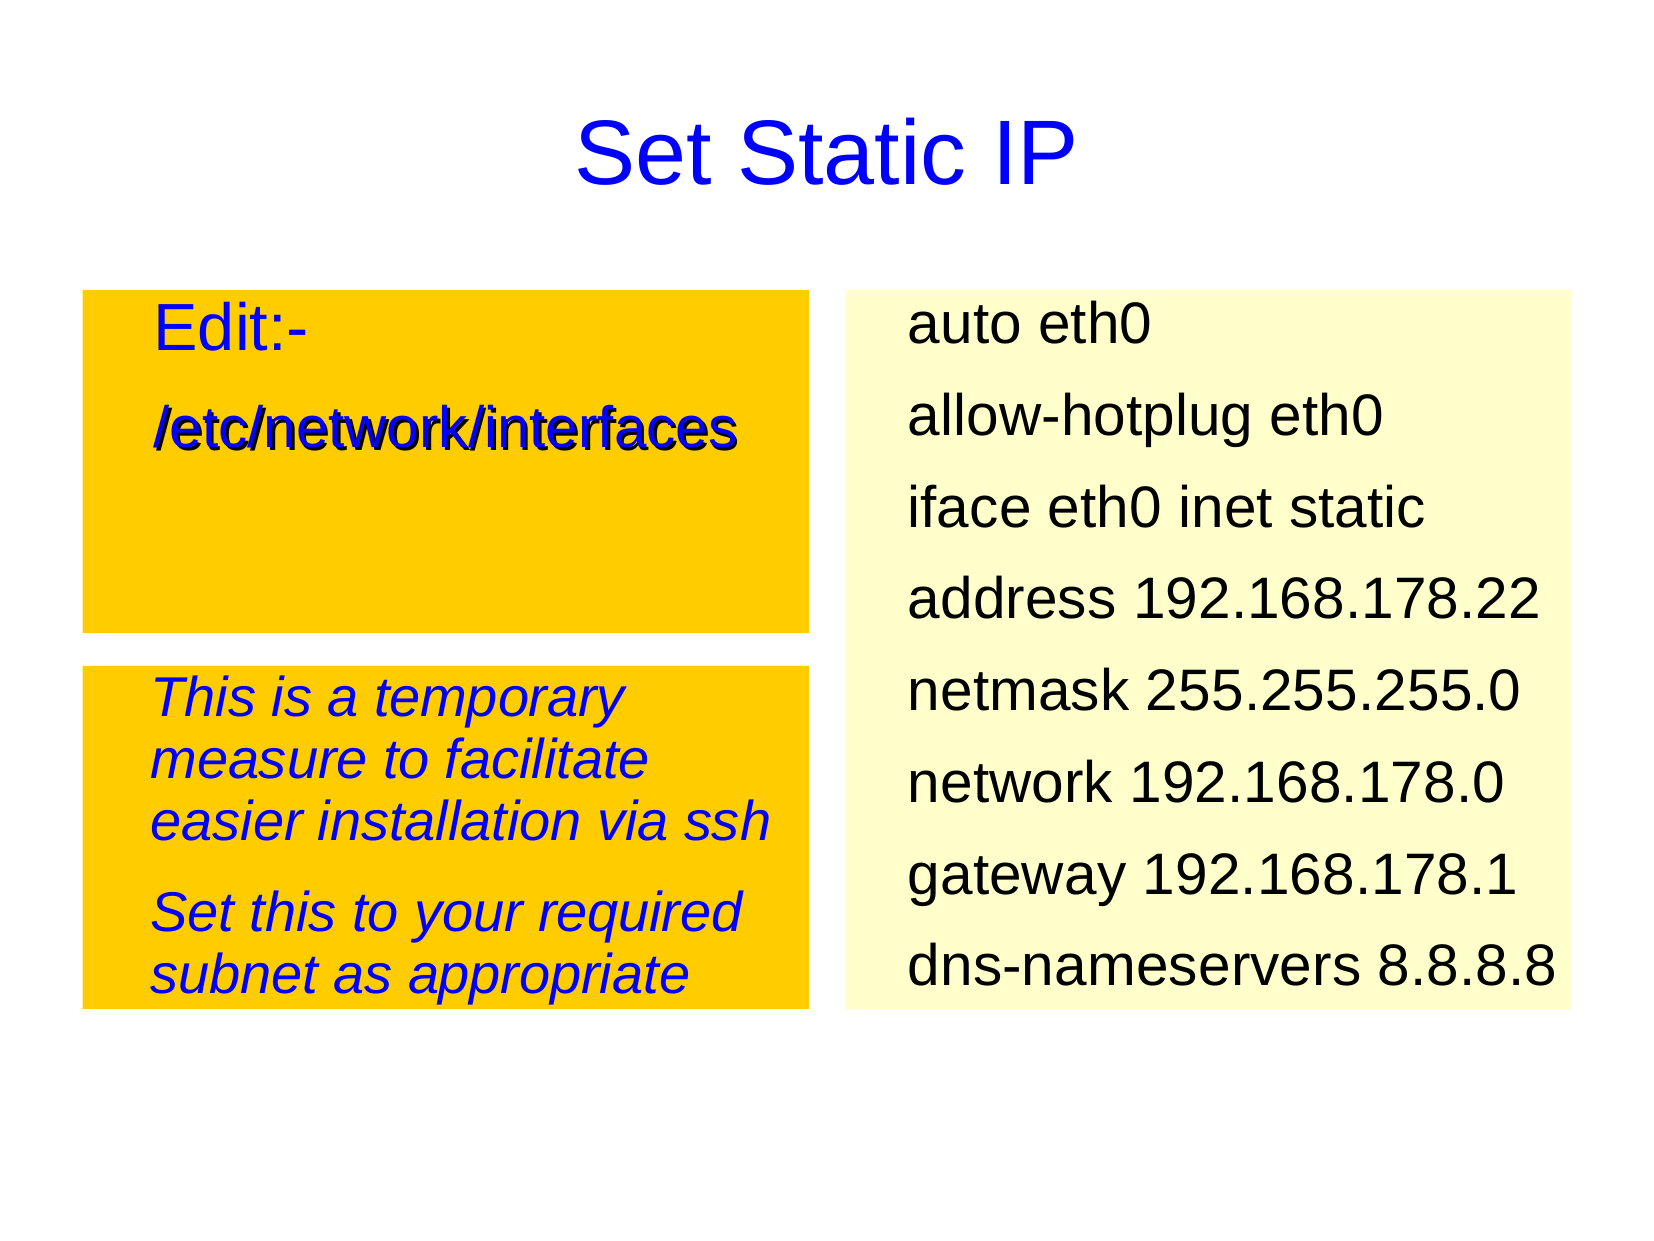

# Set Static IP
Edit:-
/etc/network/interfaces
auto eth0
allow-hotplug eth0
iface eth0 inet static
address 192.168.178.22
netmask 255.255.255.0
network 192.168.178.0
gateway 192.168.178.1
dns-nameservers 8.8.8.8
This is a temporary measure to facilitate easier installation via ssh
Set this to your required subnet as appropriate